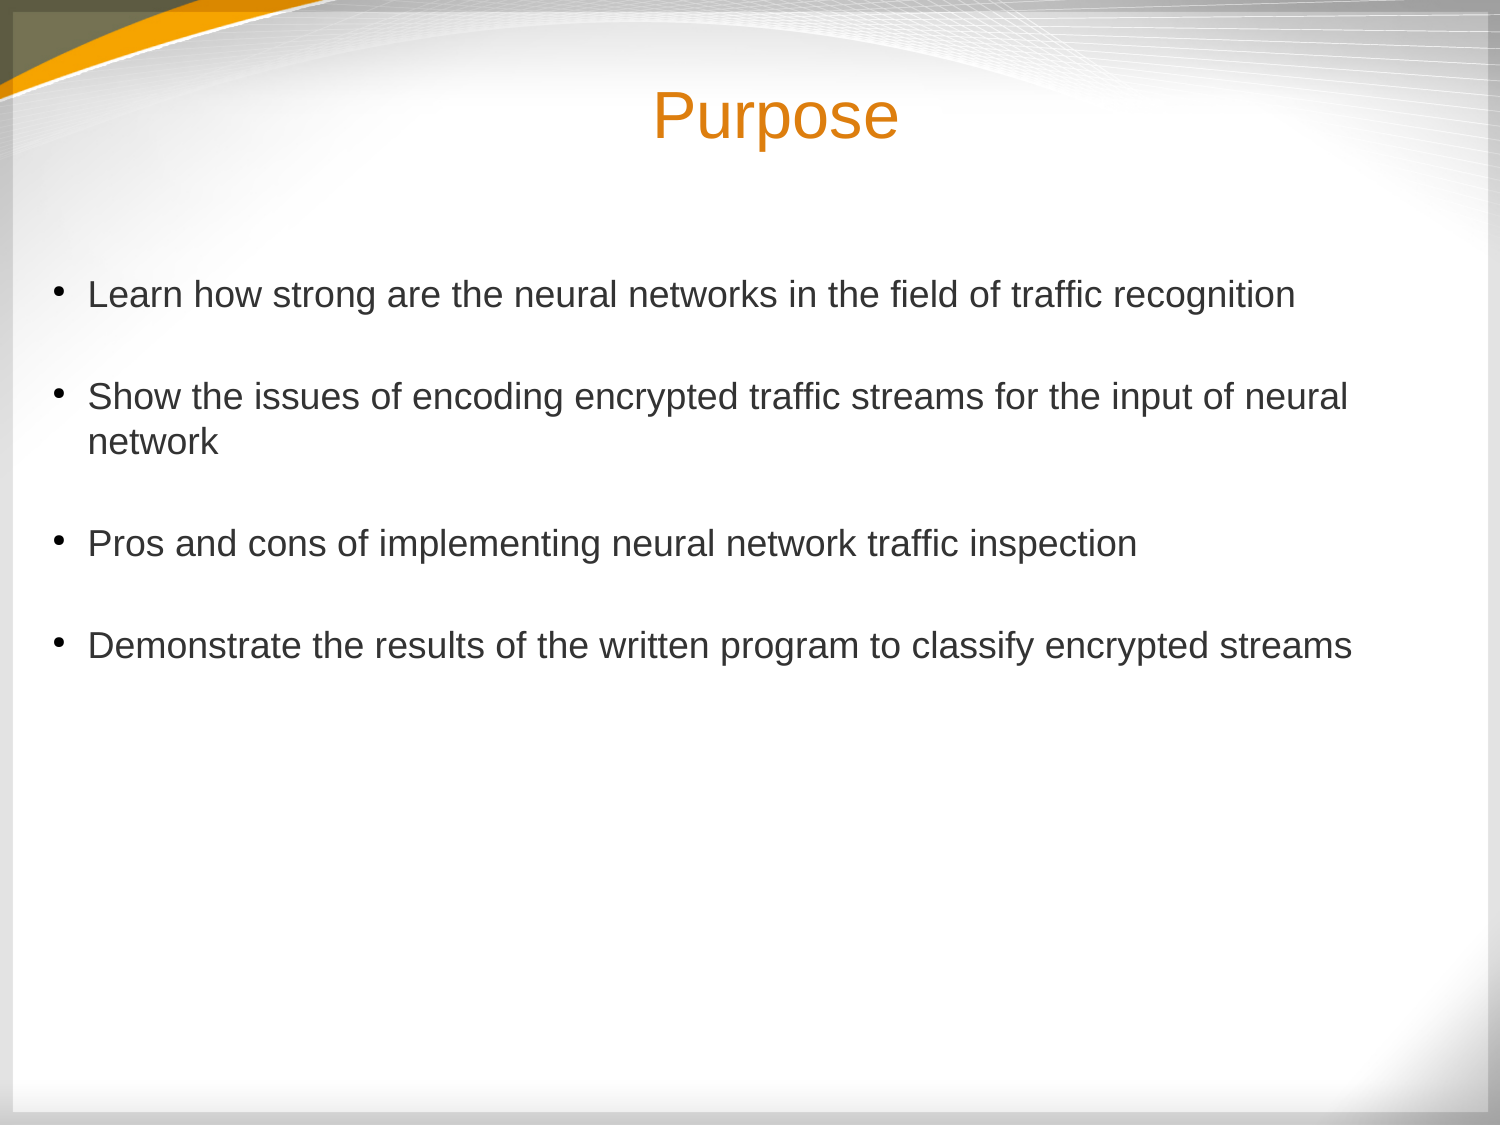

Purpose
Learn how strong are the neural networks in the field of traffic recognition
Show the issues of encoding encrypted traffic streams for the input of neural network
Pros and cons of implementing neural network traffic inspection
Demonstrate the results of the written program to classify encrypted streams